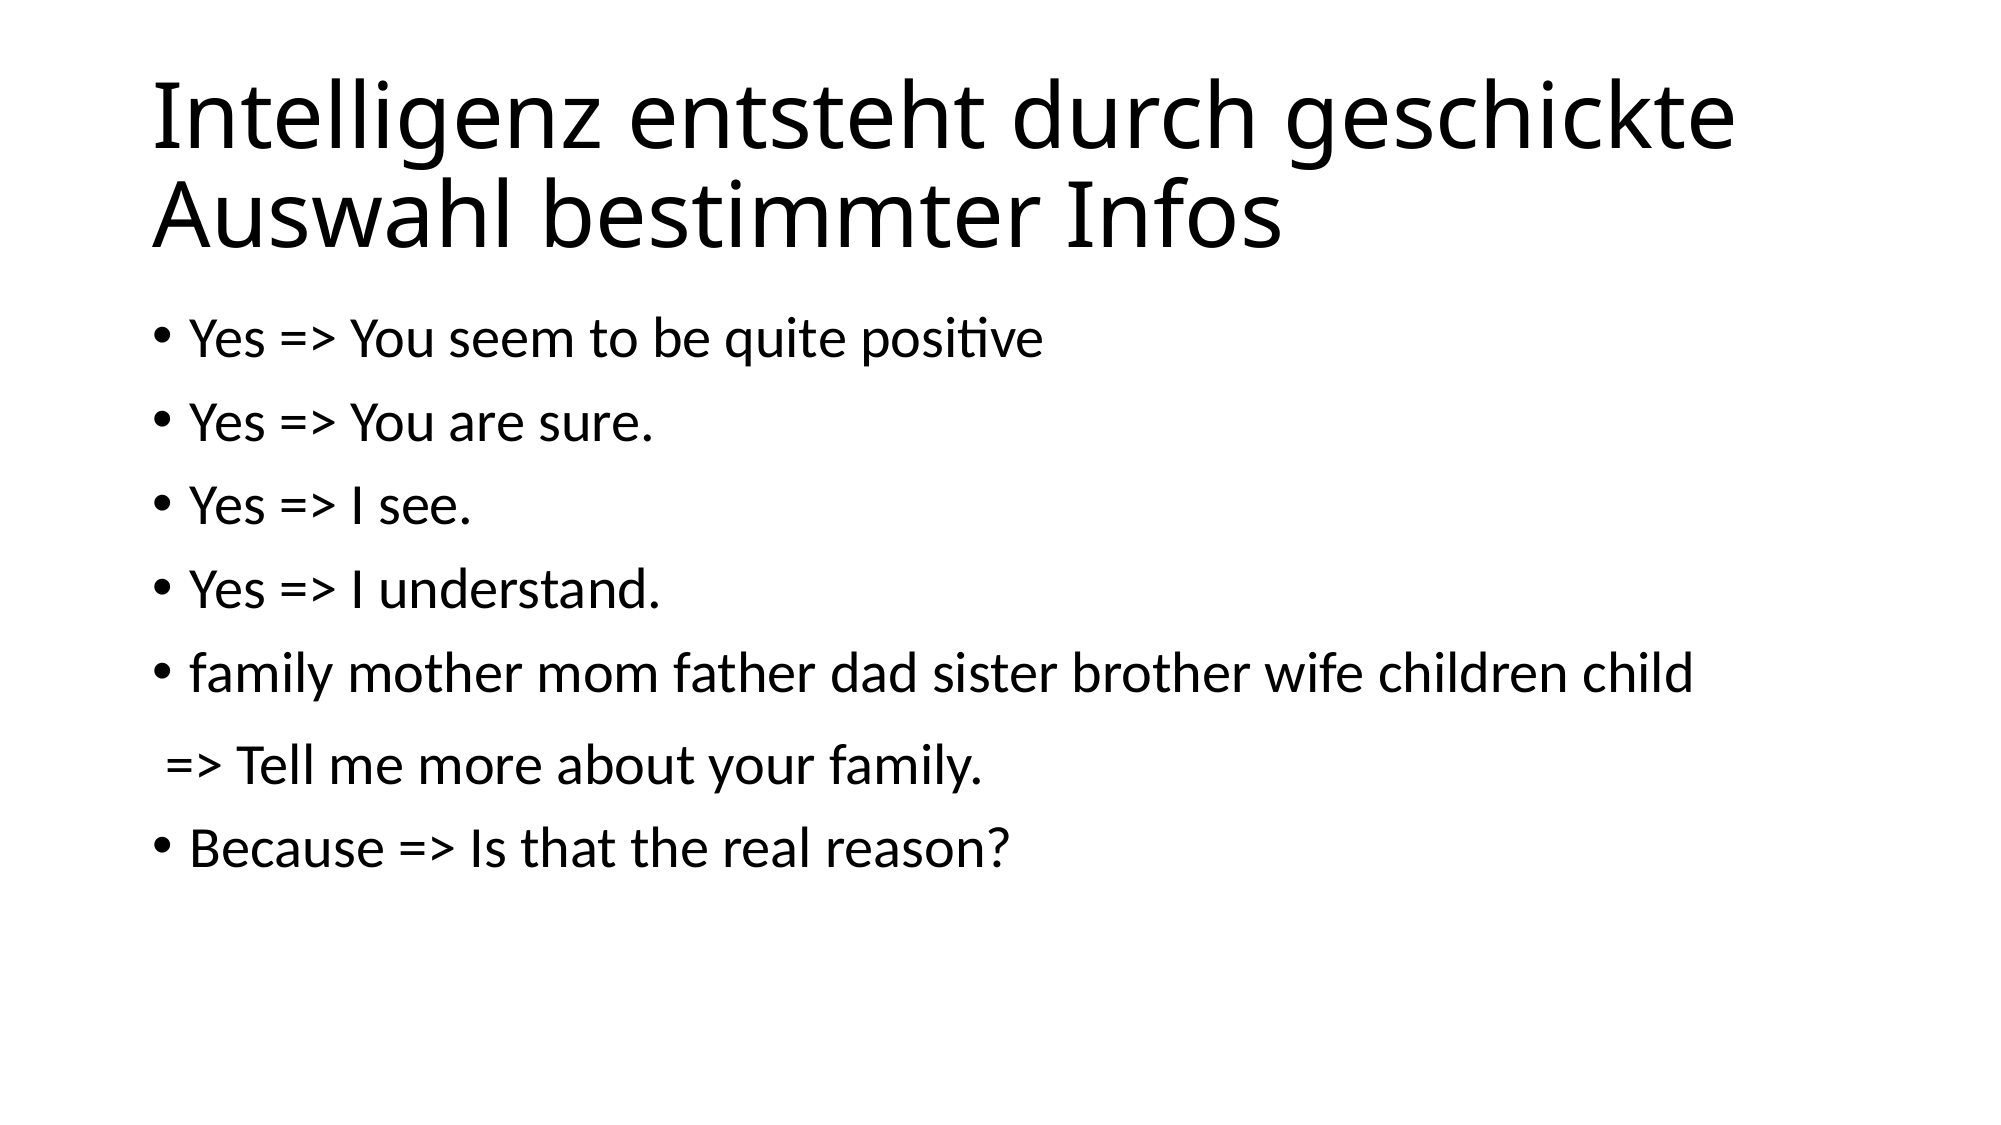

# Intelligenz entsteht durch geschickte Auswahl bestimmter Infos
Yes => You seem to be quite positive
Yes => You are sure.
Yes => I see.
Yes => I understand.
family mother mom father dad sister brother wife children child
 => Tell me more about your family.
Because => Is that the real reason?